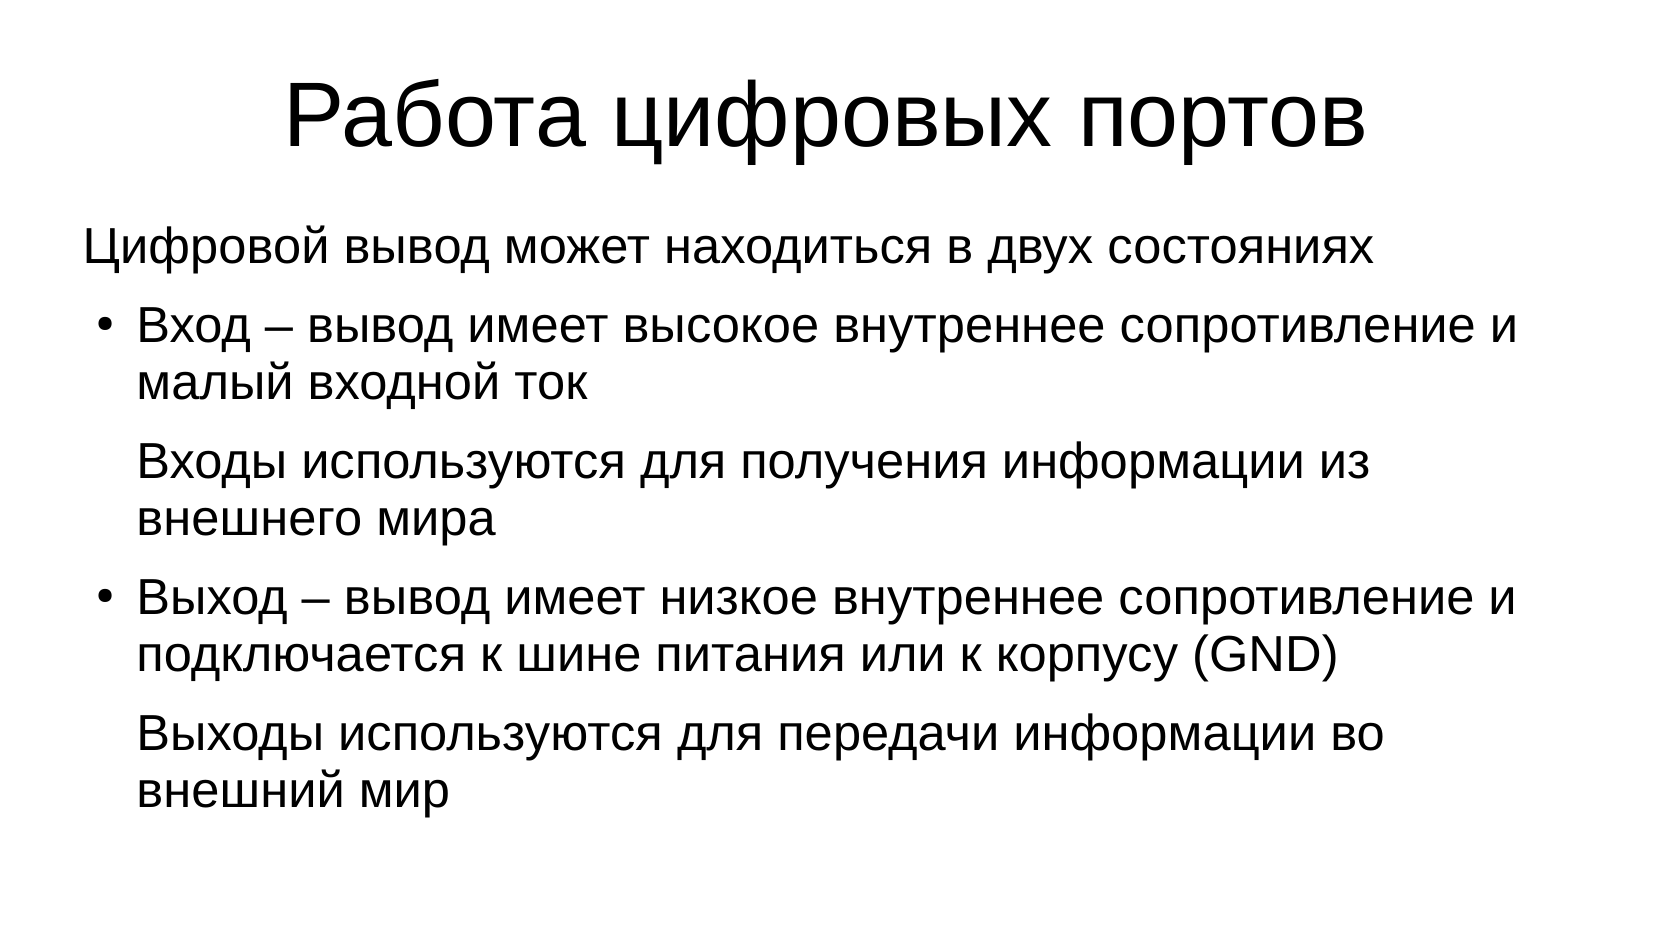

# Работа цифровых портов
Цифровой вывод может находиться в двух состояниях
Вход – вывод имеет высокое внутреннее сопротивление и малый входной ток
Входы используются для получения информации из внешнего мира
Выход – вывод имеет низкое внутреннее сопротивление и подключается к шине питания или к корпусу (GND)
Выходы используются для передачи информации во внешний мир